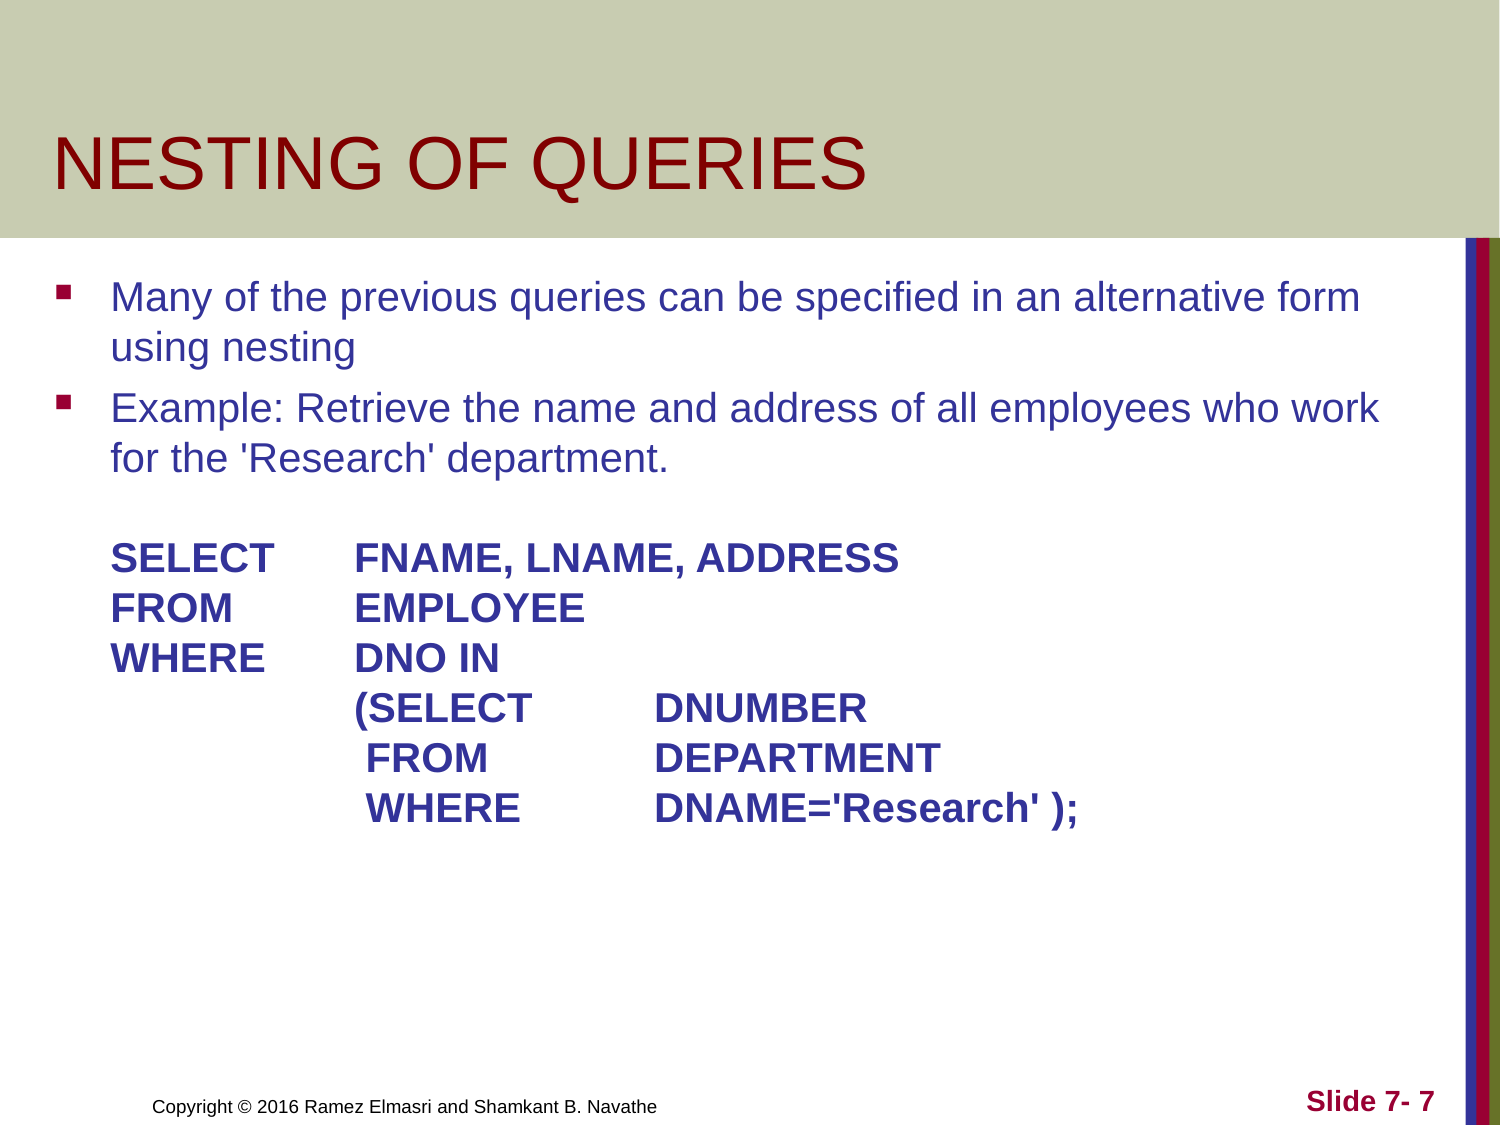

# NESTING OF QUERIES
Many of the previous queries can be specified in an alternative form using nesting
Example: Retrieve the name and address of all employees who work for the 'Research' department.
SELECT	FNAME, LNAME, ADDRESS
FROM 	EMPLOYEE
WHERE	DNO IN 				(SELECT 	DNUMBER
		 FROM		DEPARTMENT
		 WHERE 	DNAME='Research' );
Slide 7-